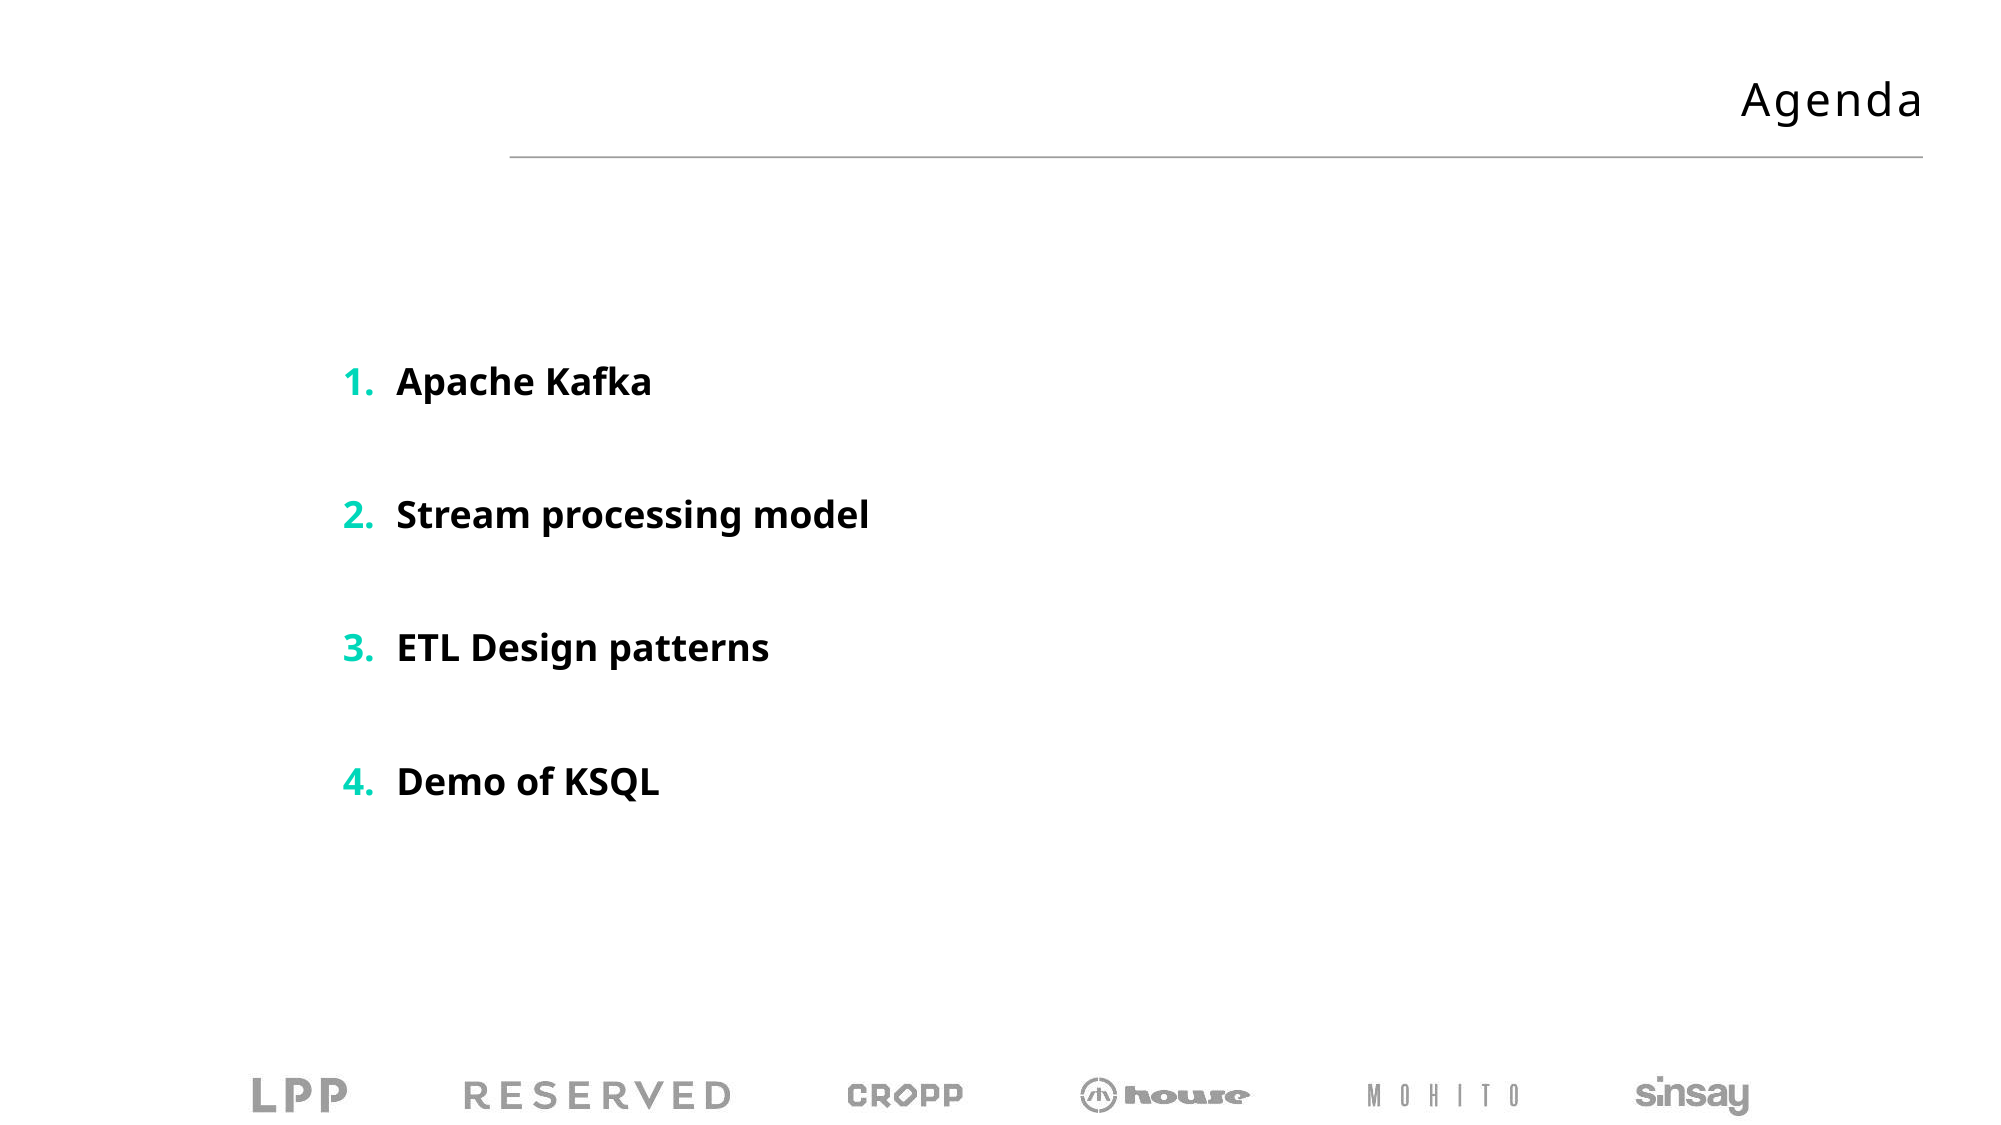

# Agenda
 Apache Kafka
 Stream processing model
 ETL Design patterns
 Demo of KSQL